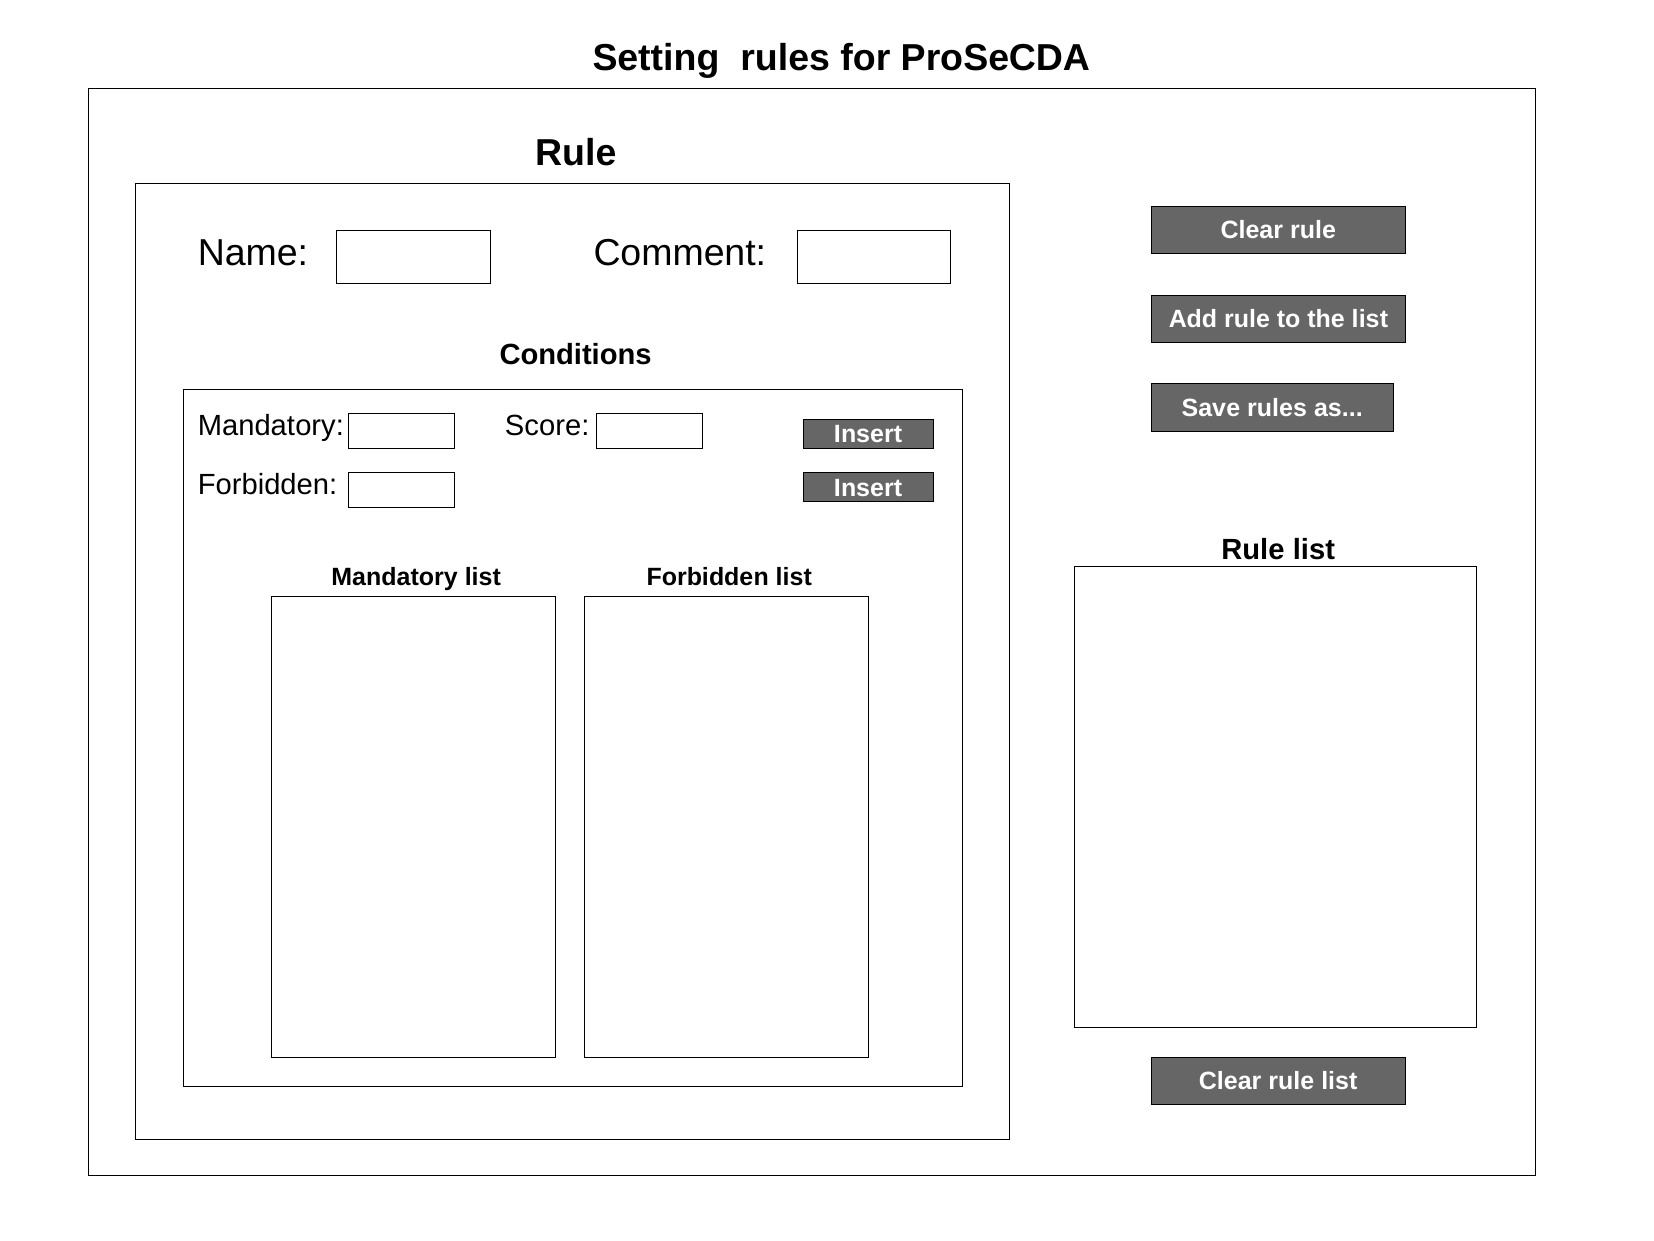

Setting rules for ProSeCDA
Rule
Clear rule
Name:
Comment:
Add rule to the list
Conditions
Save rules as...
Mandatory:
Score:
Insert
Forbidden:
Insert
Rule list
Mandatory list
Forbidden list
Clear rule list